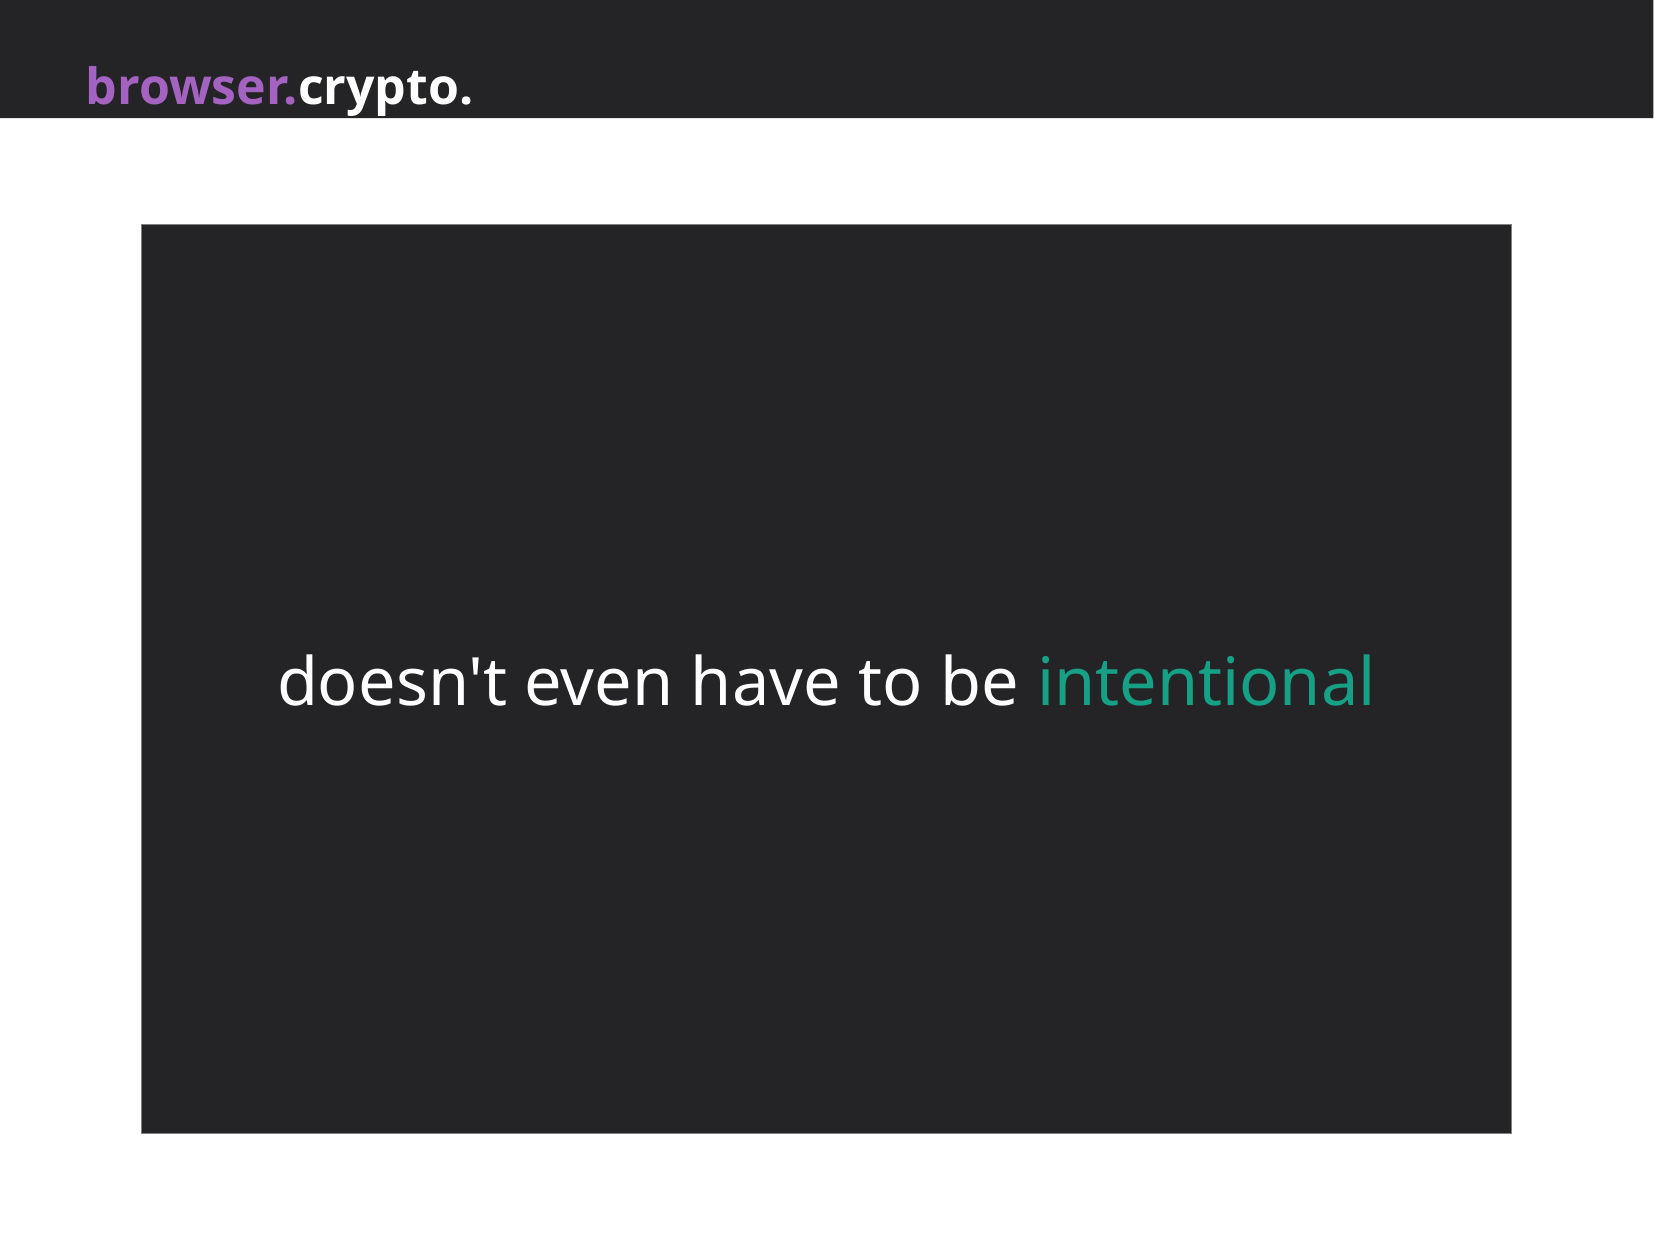

browser.crypto.
doesn't even have to be intentional